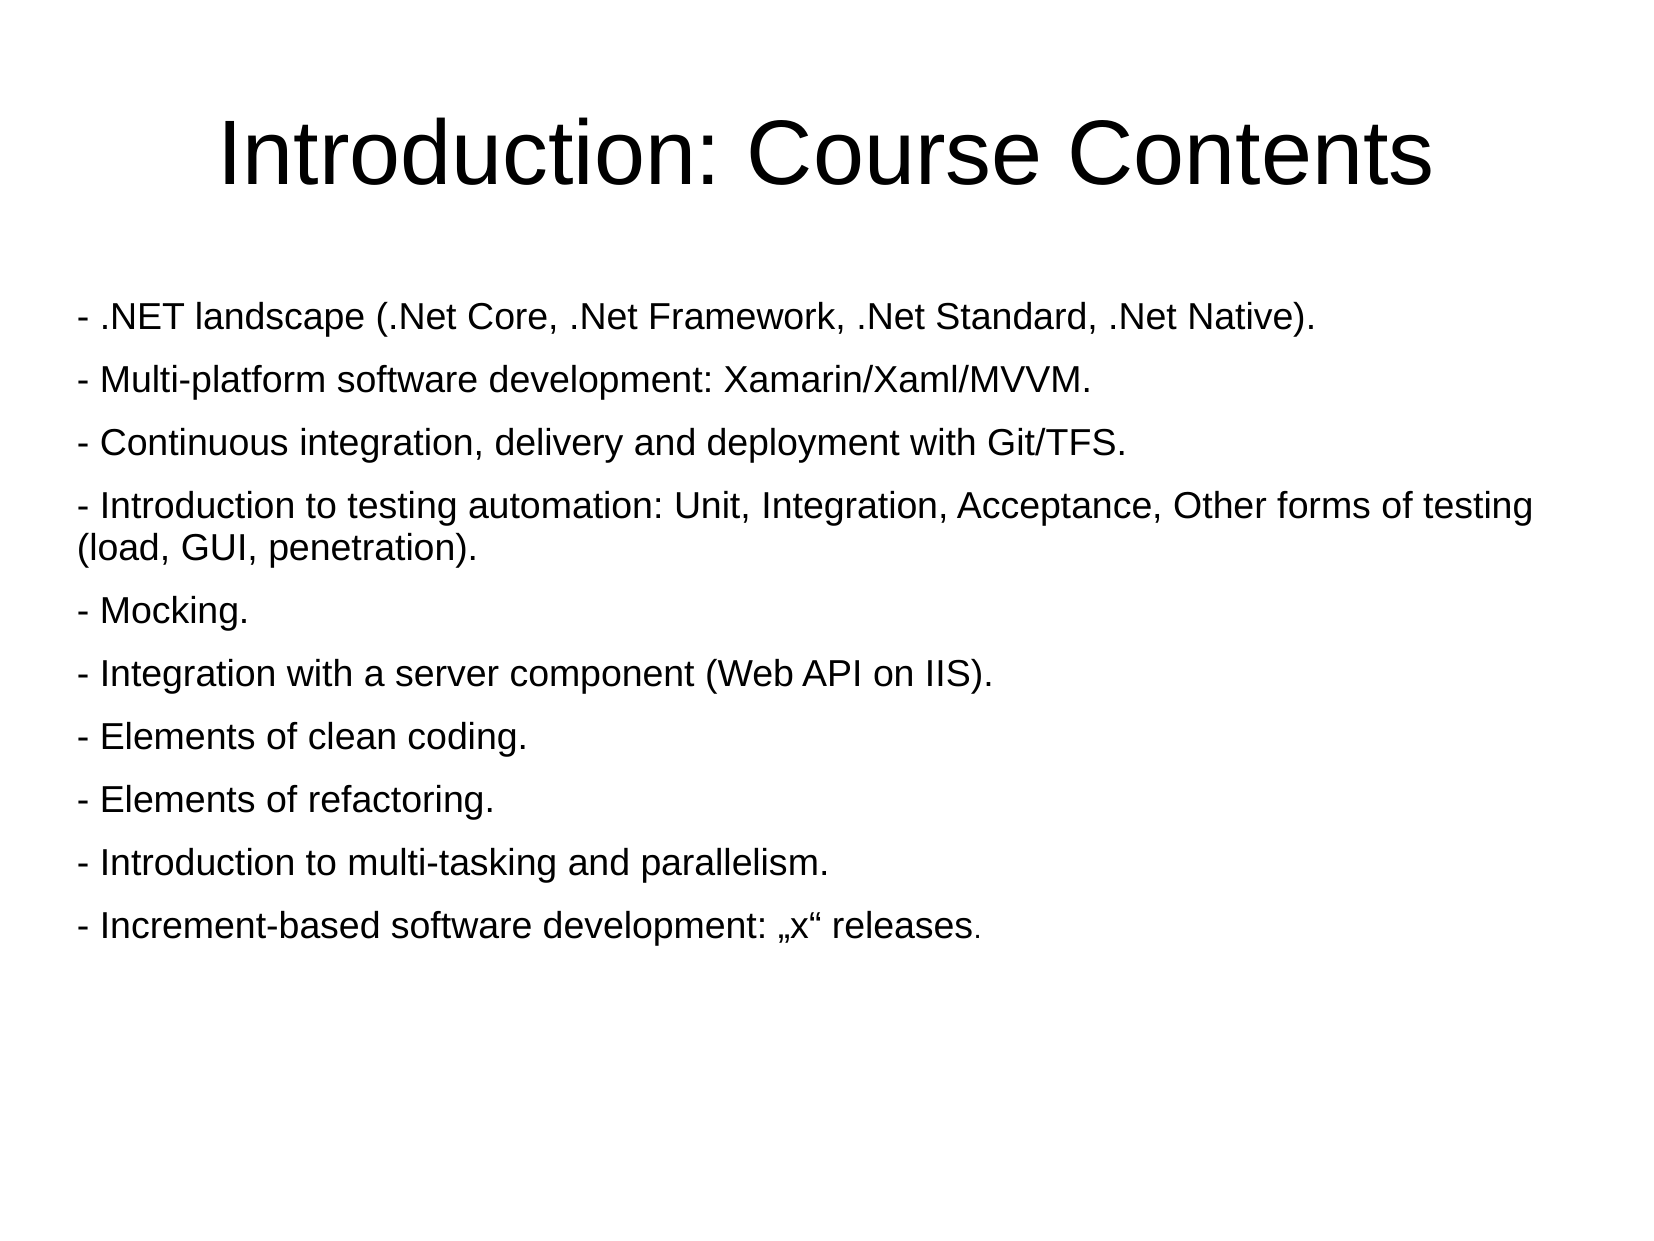

# Introduction: Course Contents
- .NET landscape (.Net Core, .Net Framework, .Net Standard, .Net Native).
- Multi-platform software development: Xamarin/Xaml/MVVM.
- Continuous integration, delivery and deployment with Git/TFS.
- Introduction to testing automation: Unit, Integration, Acceptance, Other forms of testing (load, GUI, penetration).
- Mocking.
- Integration with a server component (Web API on IIS).
- Elements of clean coding.
- Elements of refactoring.
- Introduction to multi-tasking and parallelism.
- Increment-based software development: „x“ releases.